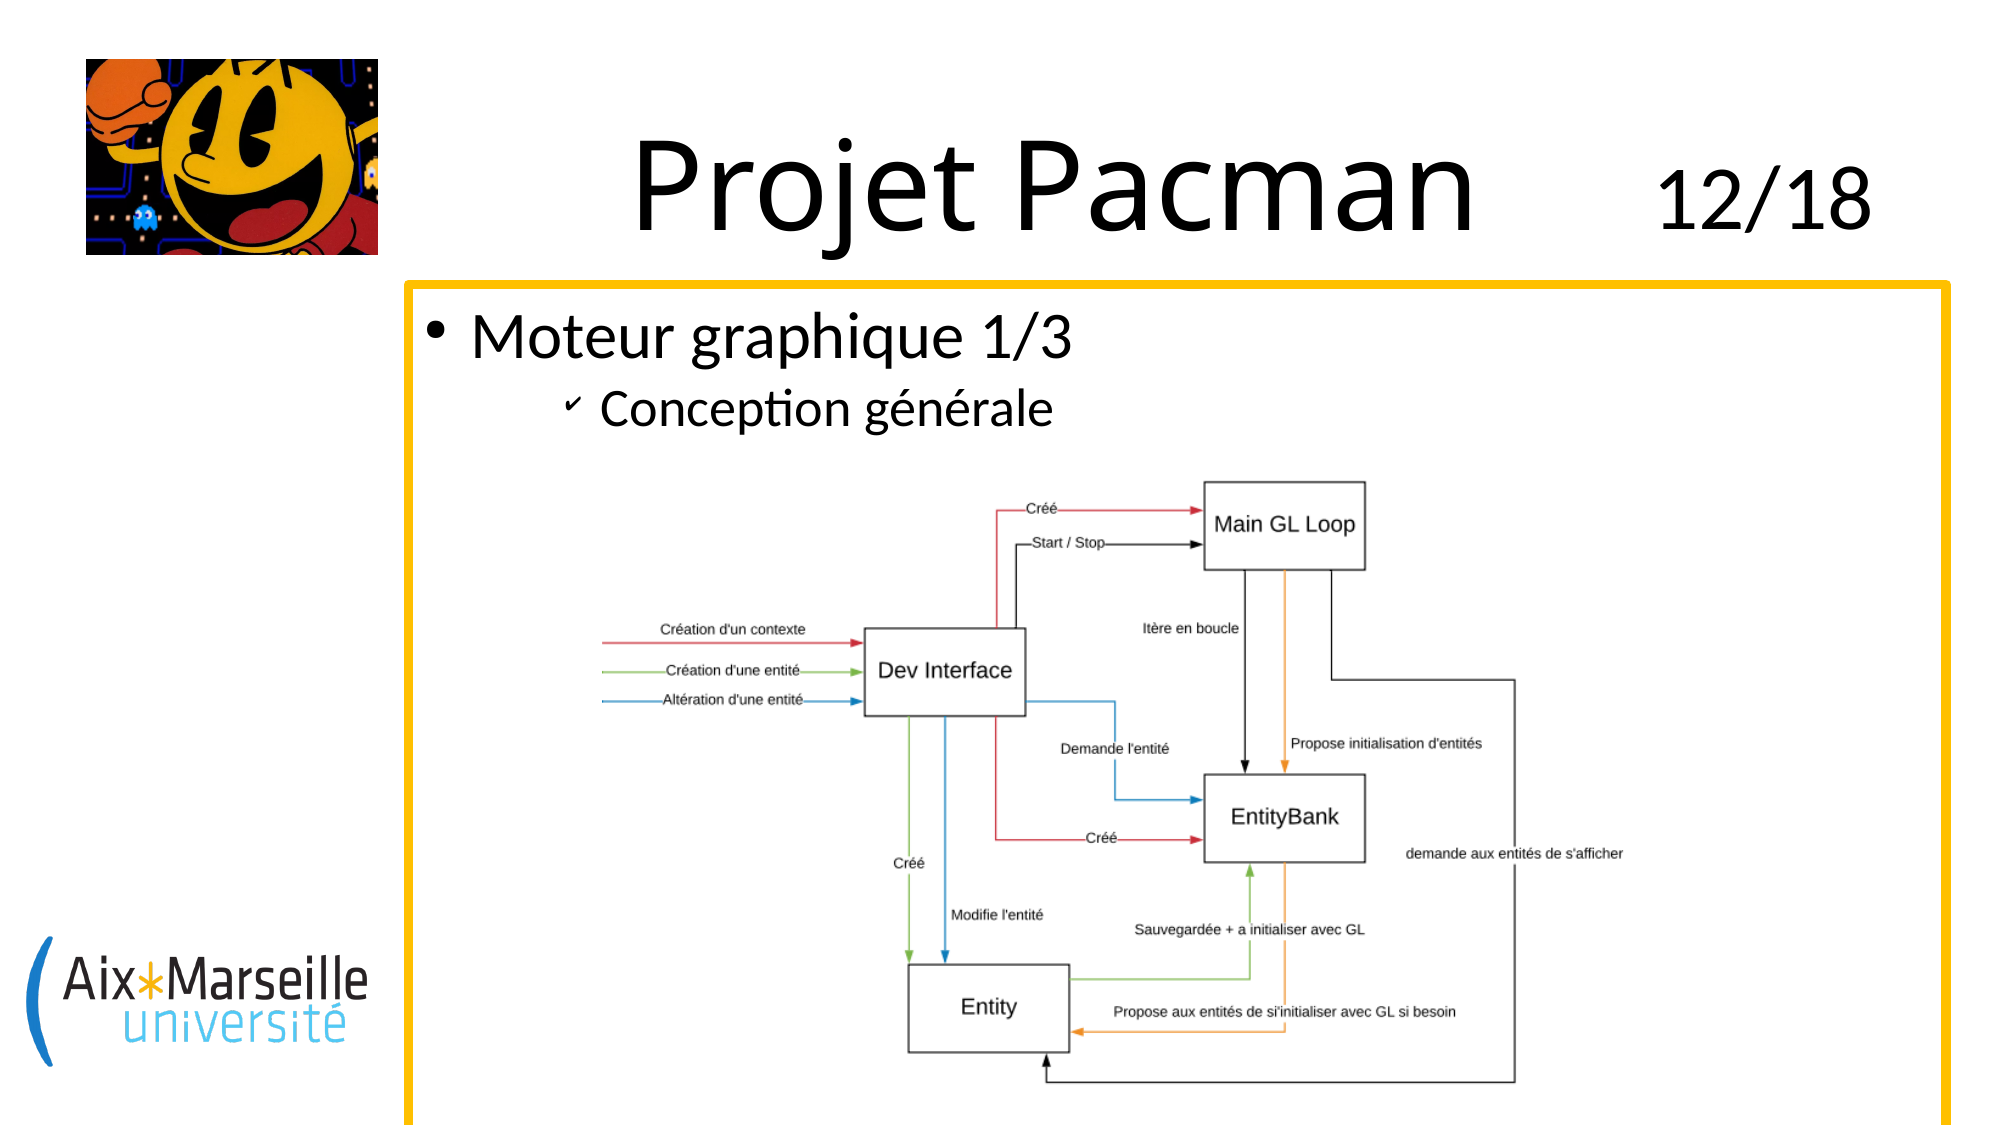

# Projet Pacman
Moteur graphique 1/3
Conception générale